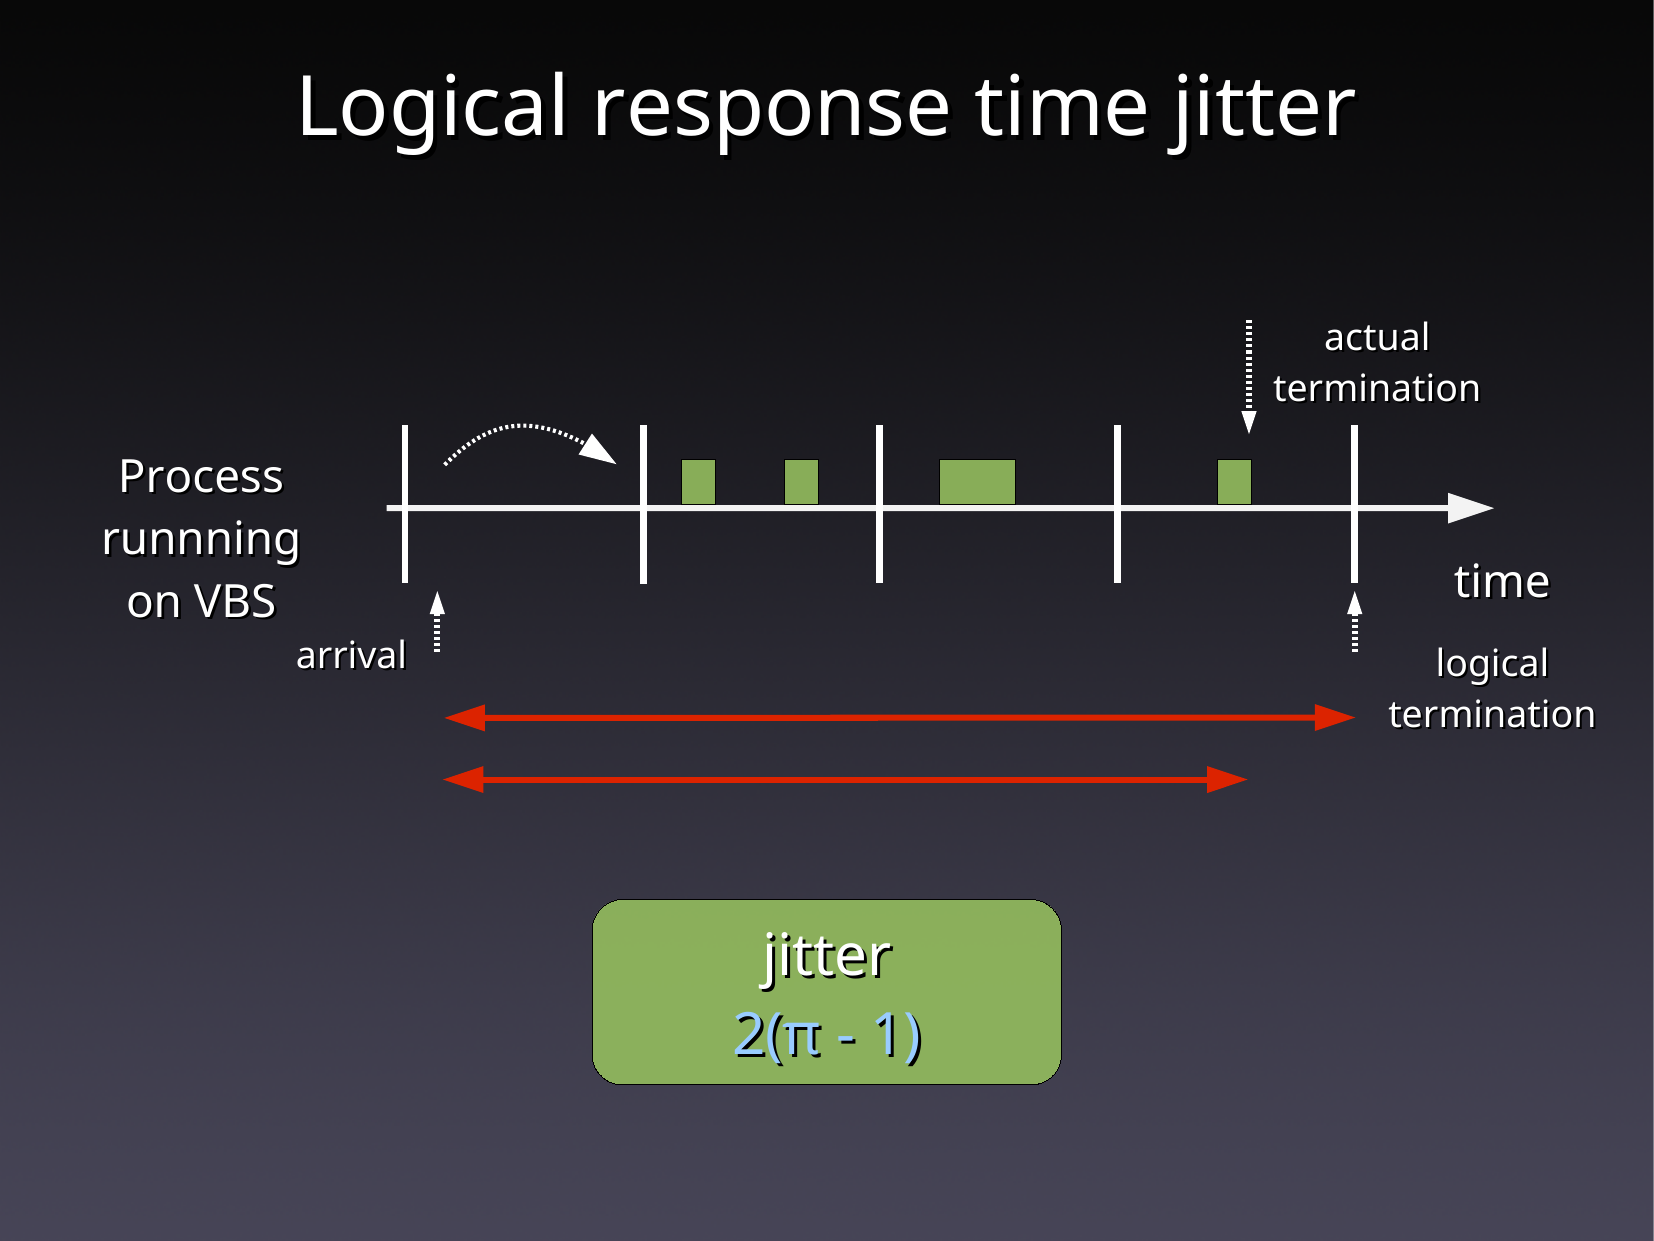

# Logical response time jitter
actual termination
Process runnning on VBS
time
arrival
logical termination
 jitter
2(π - 1)